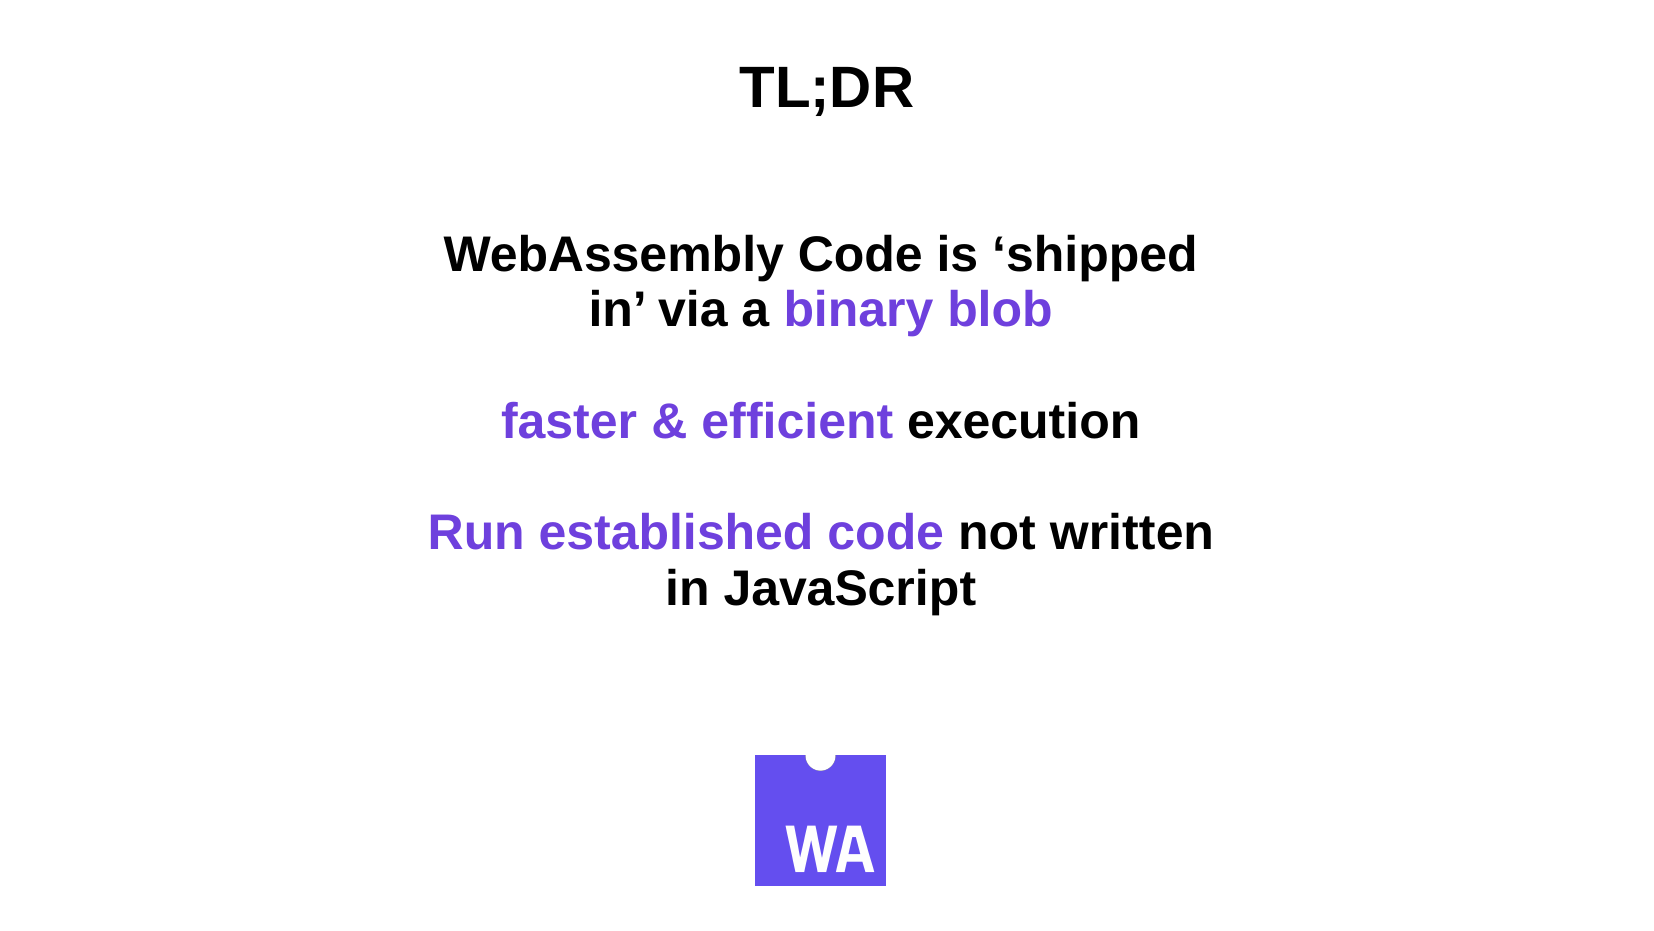

TL;DR
WebAssembly Code is ‘shipped in’ via a binary blob
faster & efficient execution
Run established code not written in JavaScript